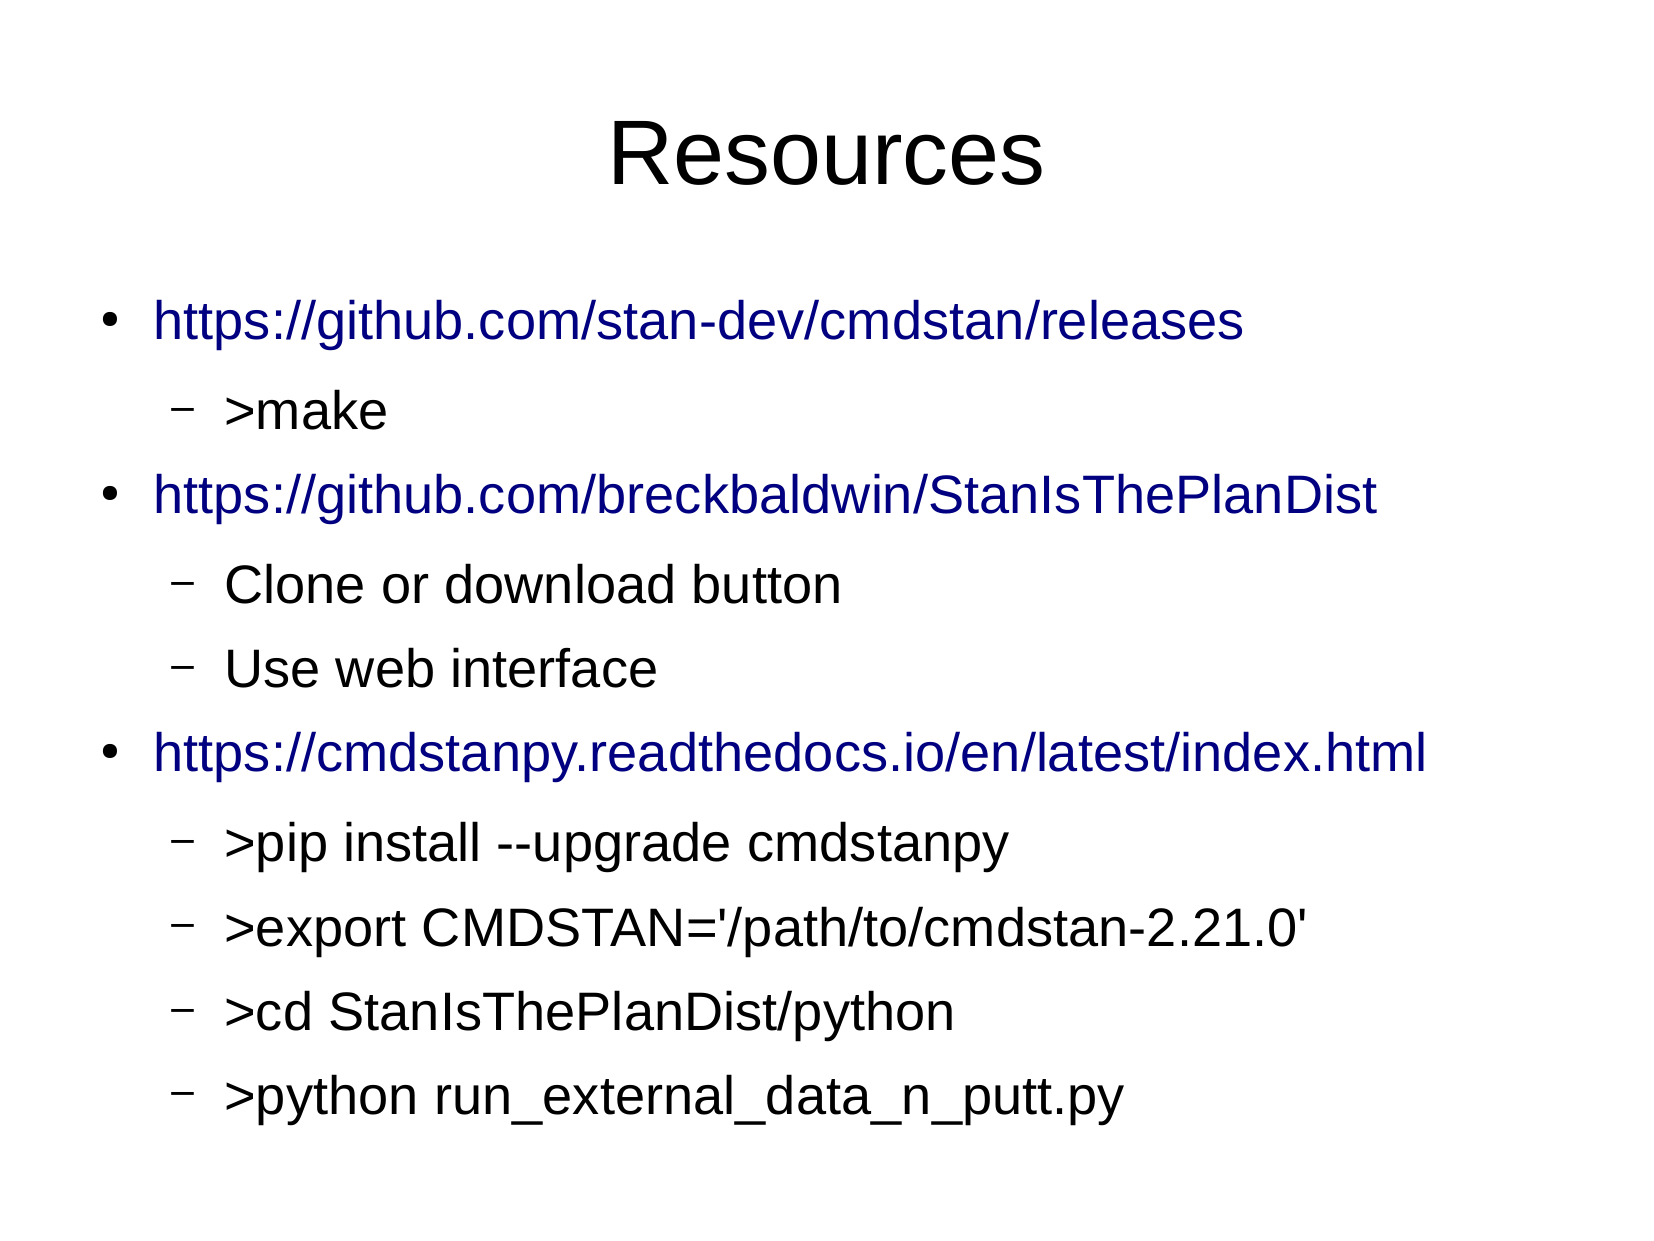

# Resources
https://github.com/stan-dev/cmdstan/releases
>make
https://github.com/breckbaldwin/StanIsThePlanDist
Clone or download button
Use web interface
https://cmdstanpy.readthedocs.io/en/latest/index.html
>pip install --upgrade cmdstanpy
>export CMDSTAN='/path/to/cmdstan-2.21.0'
>cd StanIsThePlanDist/python
>python run_external_data_n_putt.py